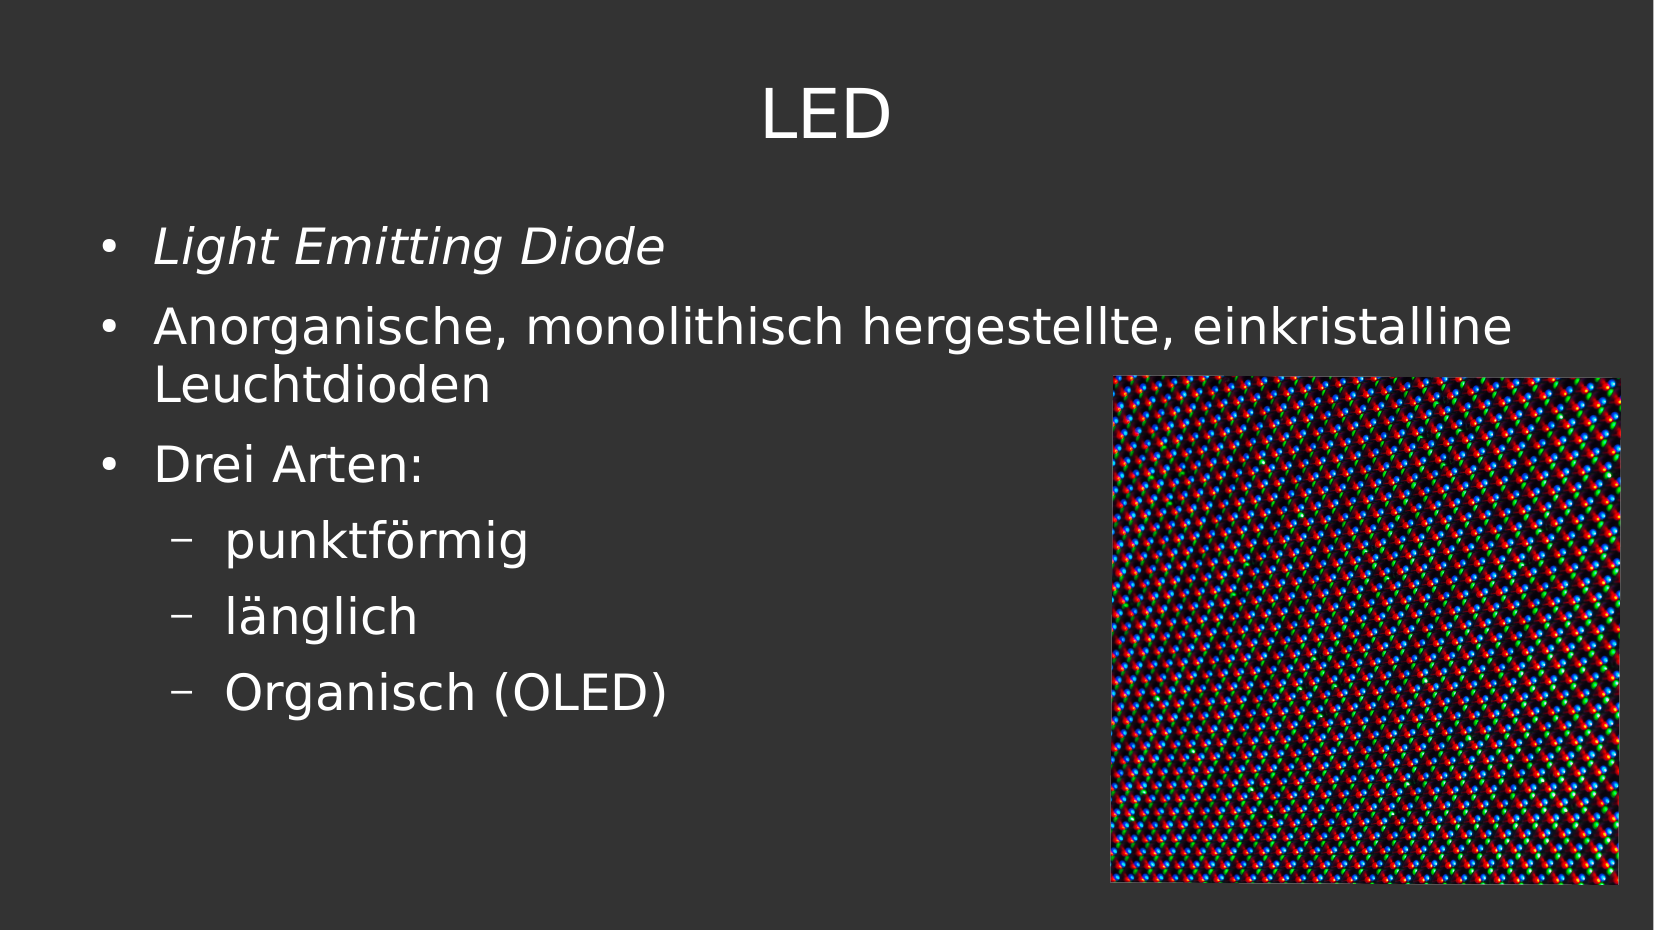

# LED
Light Emitting Diode
Anorganische, monolithisch hergestellte, einkristalline Leuchtdioden
Drei Arten:
punktförmig
länglich
Organisch (OLED)